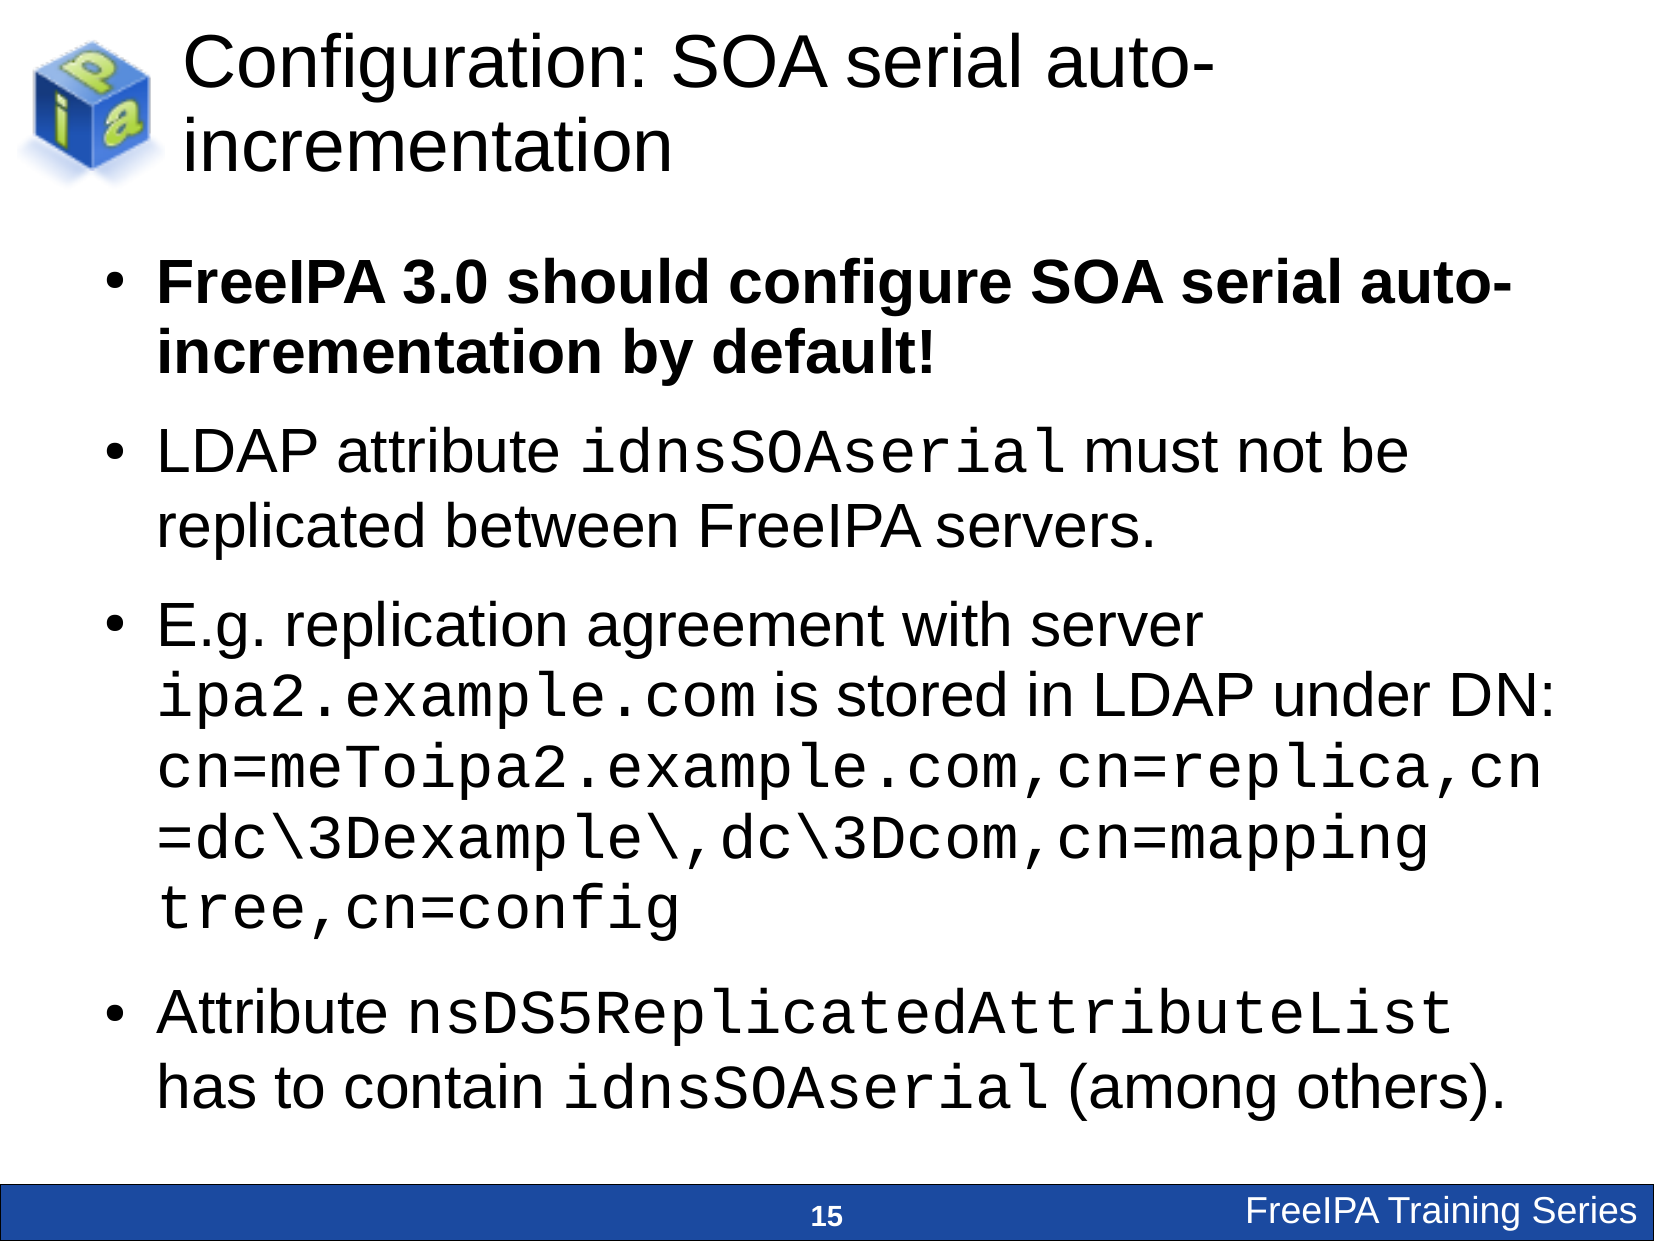

# Configuration: SOA serial auto-incrementation
FreeIPA 3.0 should configure SOA serial auto-incrementation by default!
LDAP attribute idnsSOAserial must not be replicated between FreeIPA servers.
E.g. replication agreement with server ipa2.example.com is stored in LDAP under DN:
cn=meToipa2.example.com,cn=replica,cn=dc\3Dexample\,dc\3Dcom,cn=mapping tree,cn=config
Attribute nsDS5ReplicatedAttributeList has to contain idnsSOAserial (among others).
15